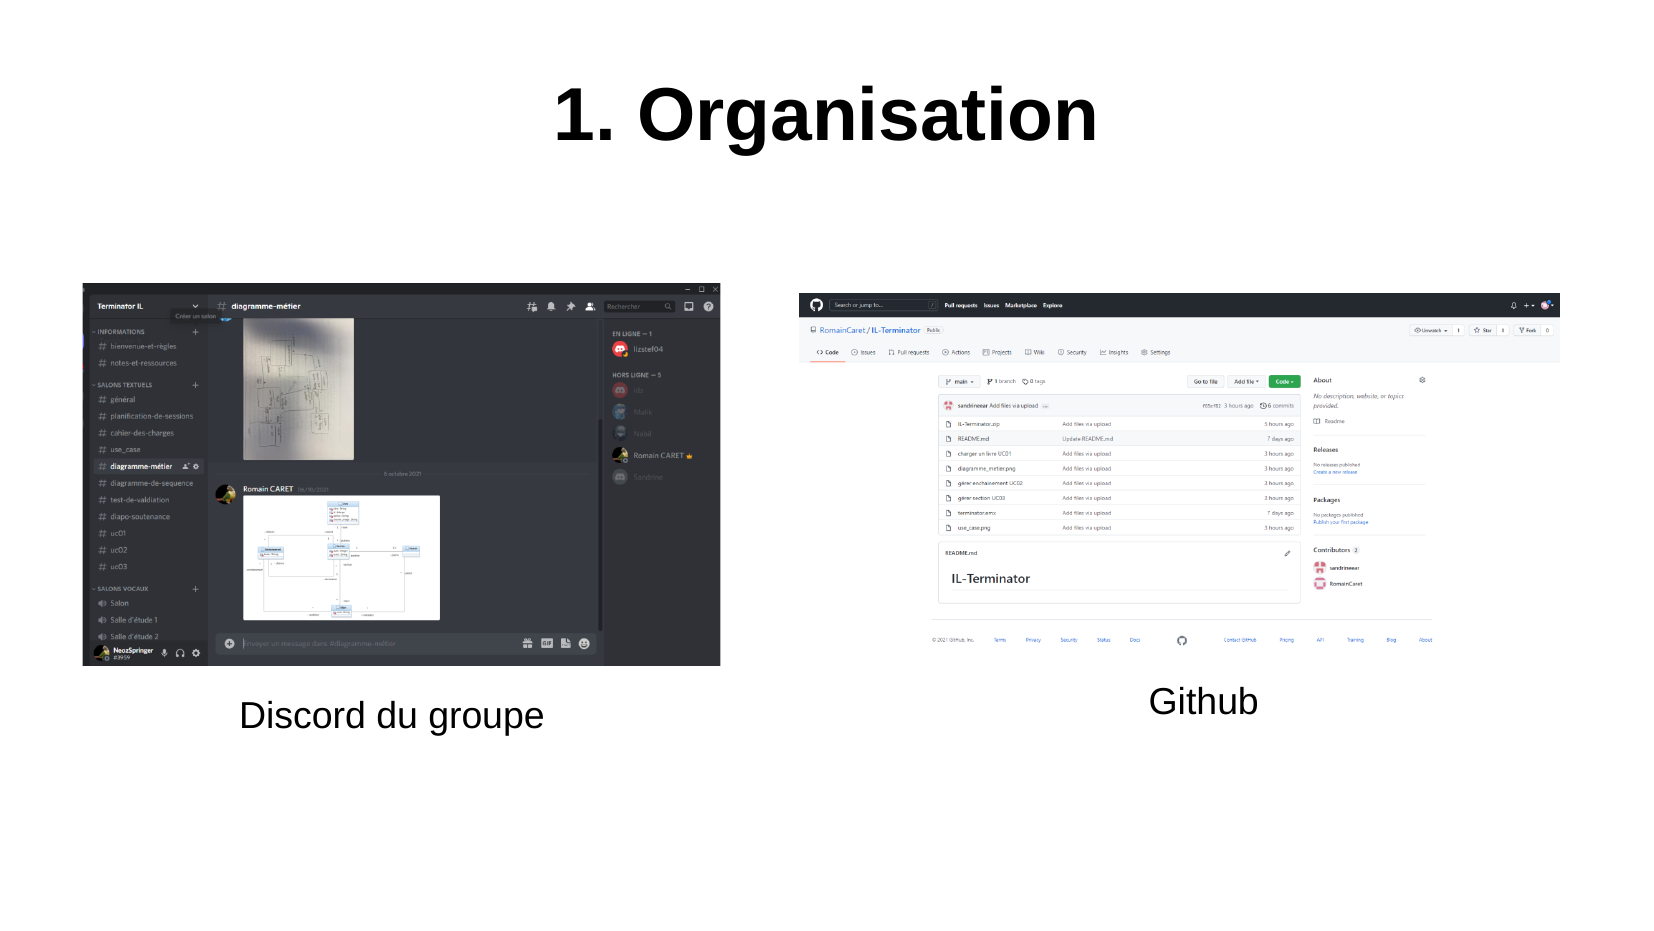

# 1. Organisation
Github
Discord du groupe